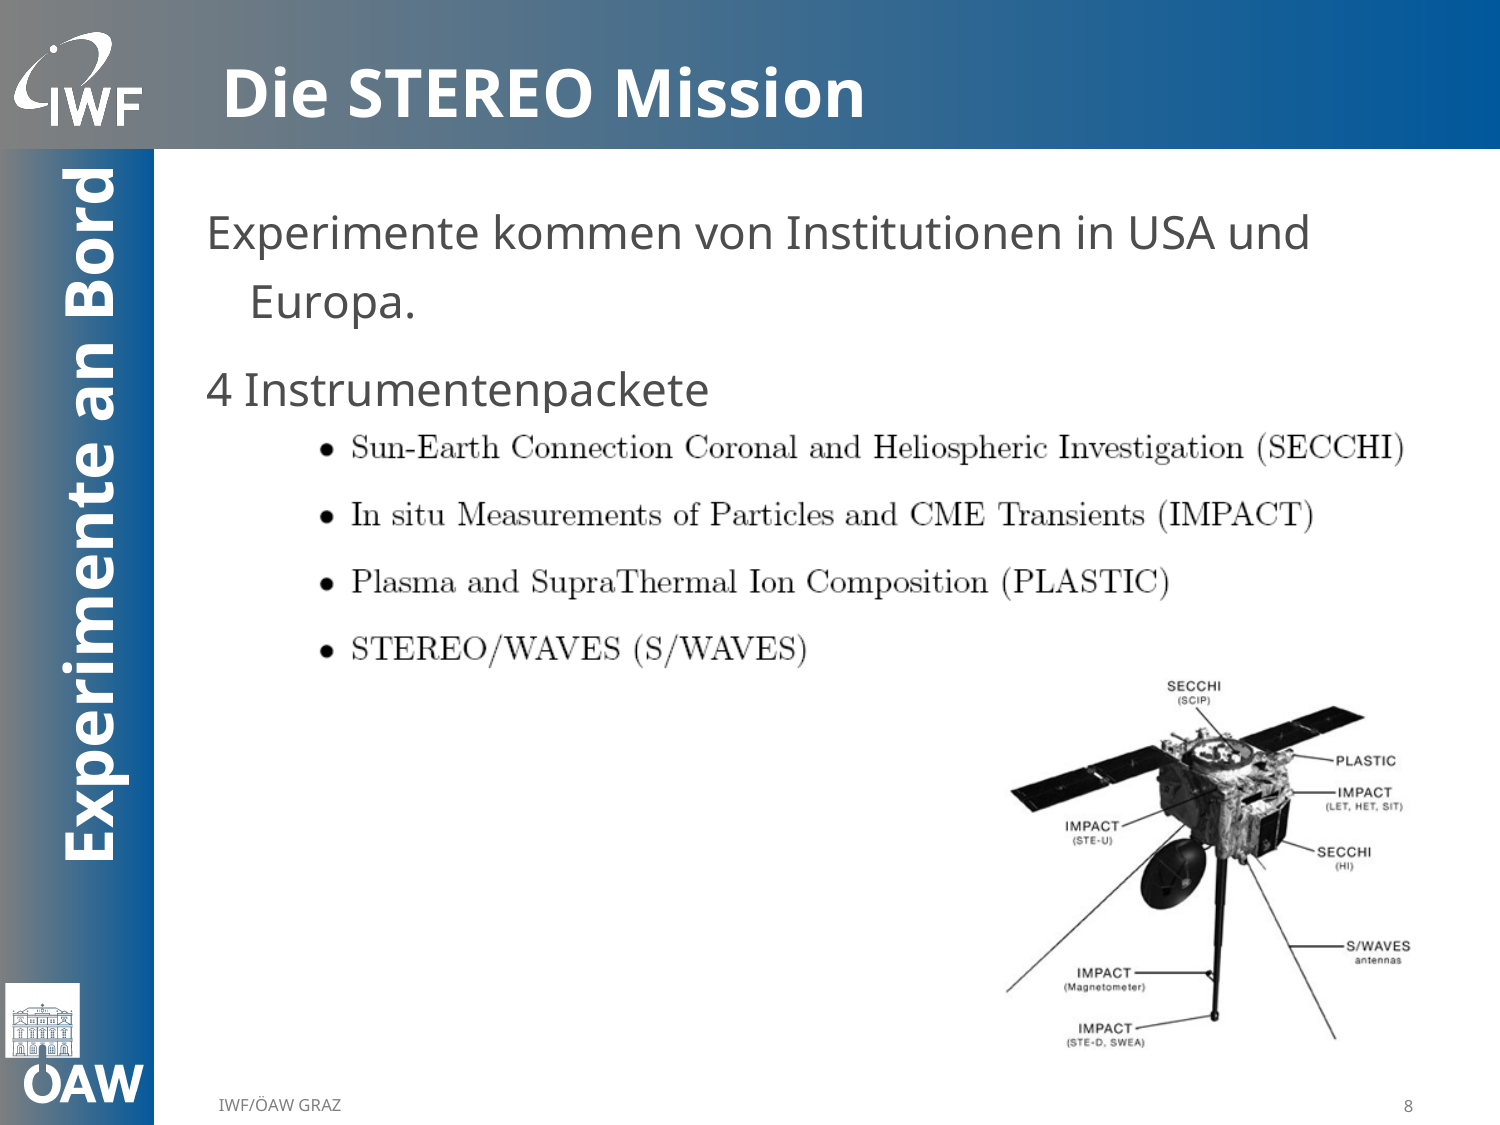

Die STEREO Mission
# Experimente kommen von Institutionen in USA und Europa.
4 Instrumentenpackete
Experimente an Bord
IWF/ÖAW GRAZ
8